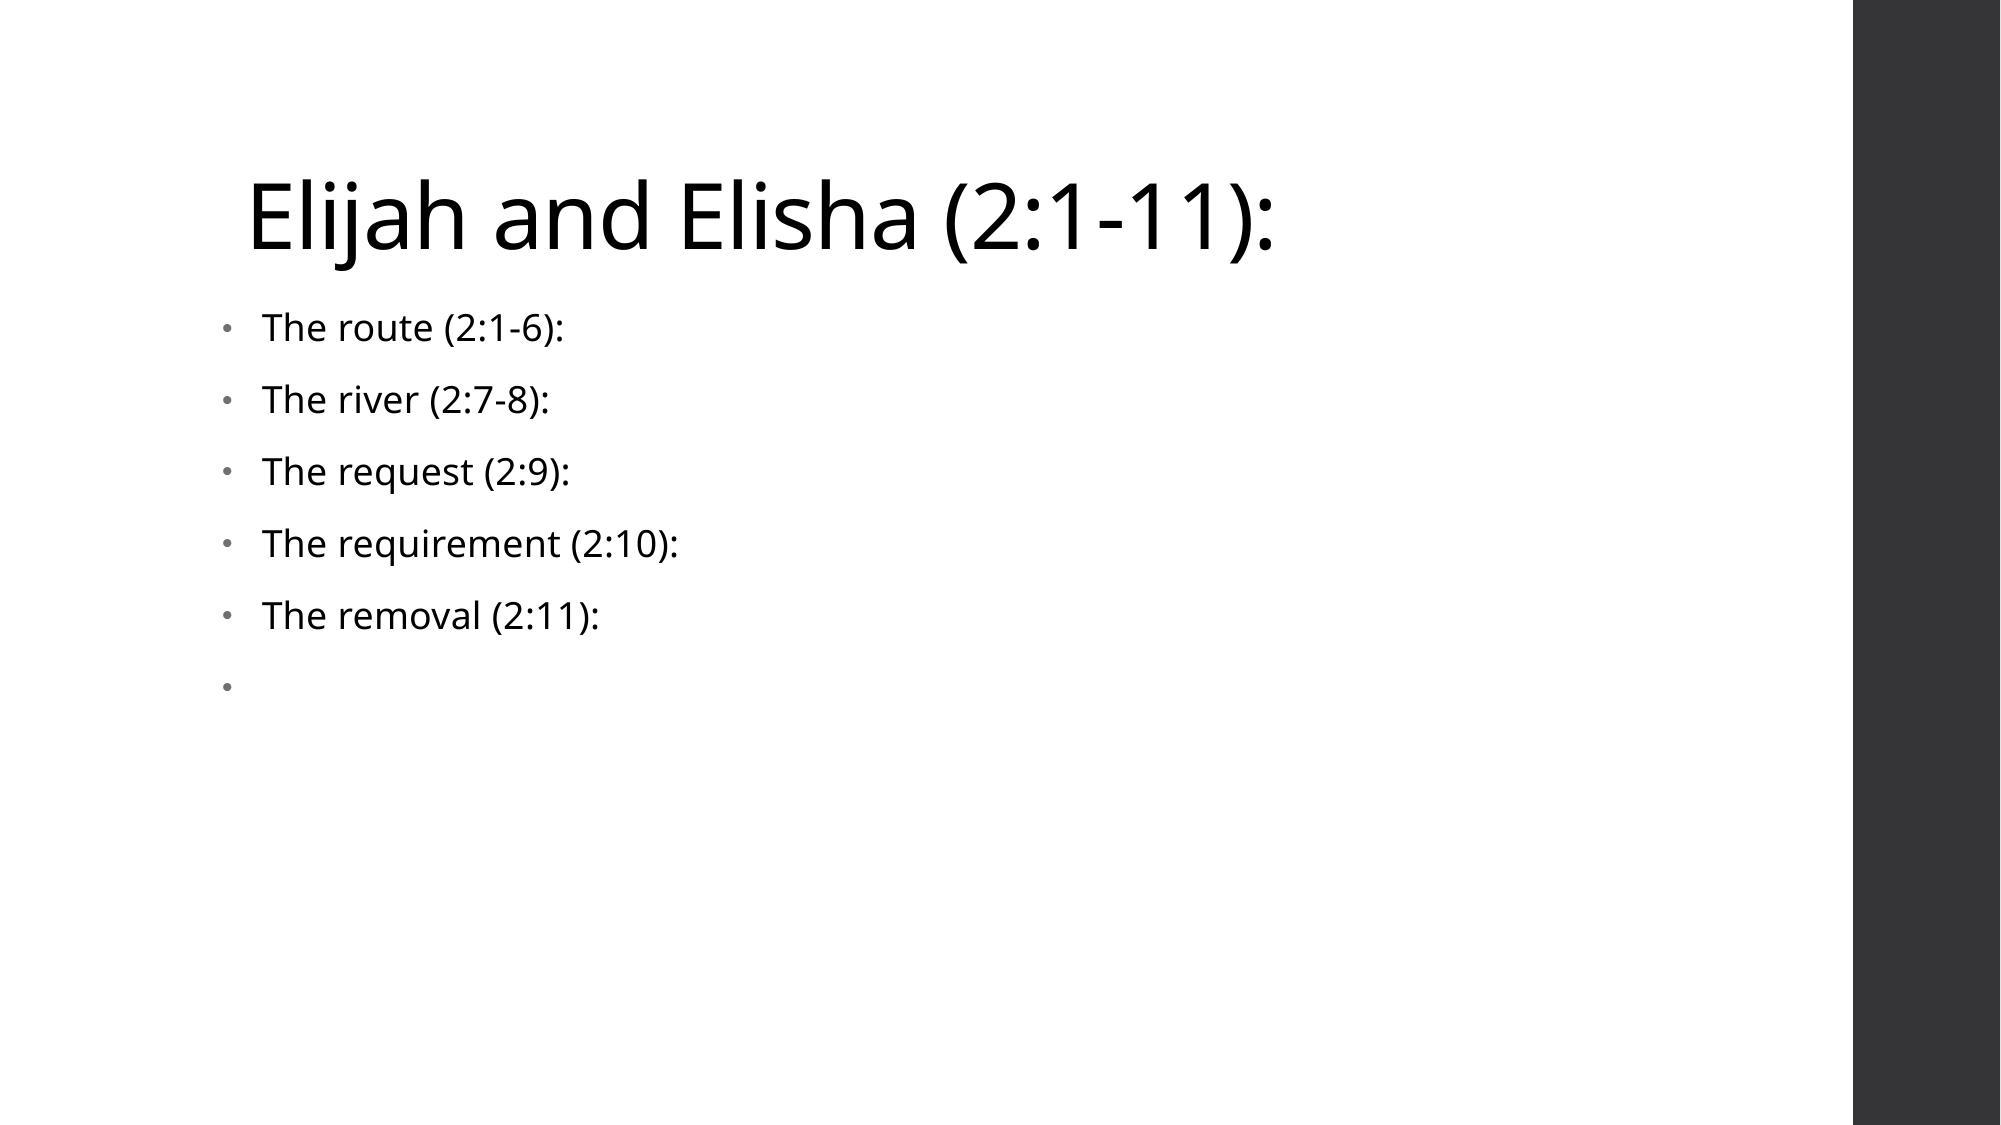

# Elijah and Elisha (2:1-11):
 The route (2:1-6):
 The river (2:7-8):
 The request (2:9):
 The requirement (2:10):
 The removal (2:11):